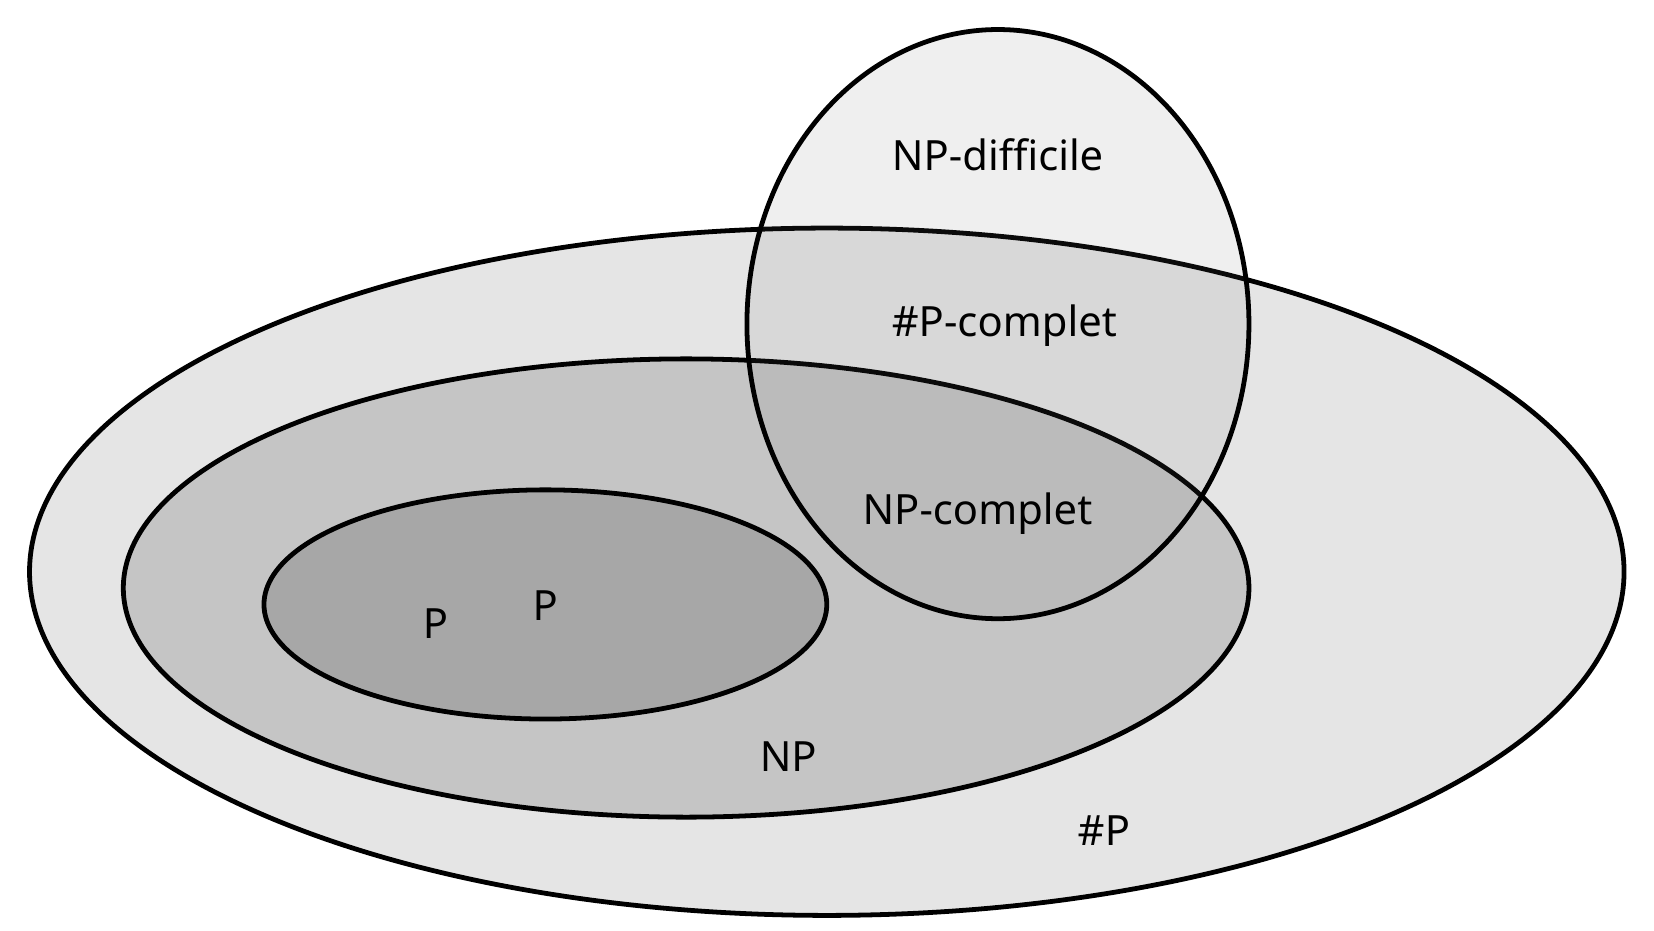

NP-difficile
#P-complet
NP-complet
P
P
NP
#P